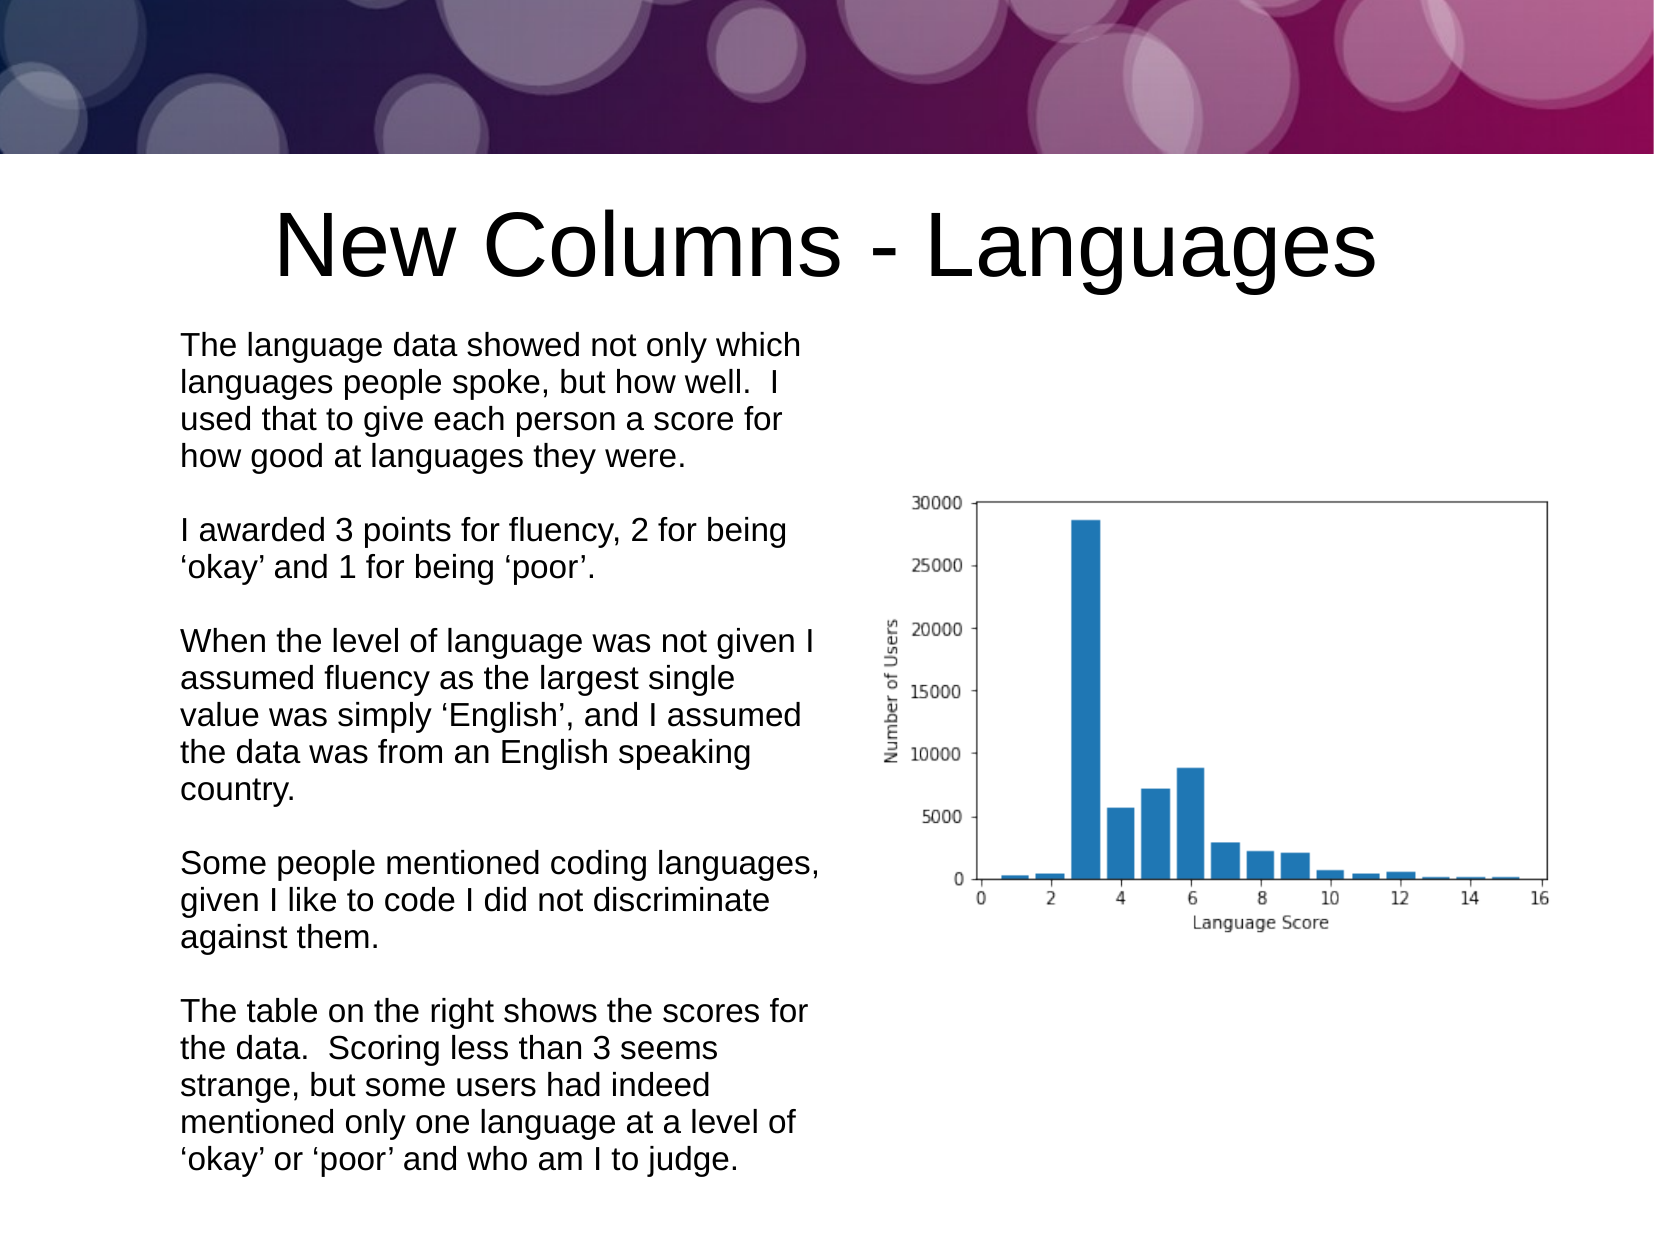

# New Columns - Languages
The language data showed not only which languages people spoke, but how well. I used that to give each person a score for how good at languages they were.
I awarded 3 points for fluency, 2 for being ‘okay’ and 1 for being ‘poor’.
When the level of language was not given I assumed fluency as the largest single value was simply ‘English’, and I assumed the data was from an English speaking country.
Some people mentioned coding languages, given I like to code I did not discriminate against them.
The table on the right shows the scores for the data. Scoring less than 3 seems strange, but some users had indeed mentioned only one language at a level of ‘okay’ or ‘poor’ and who am I to judge.